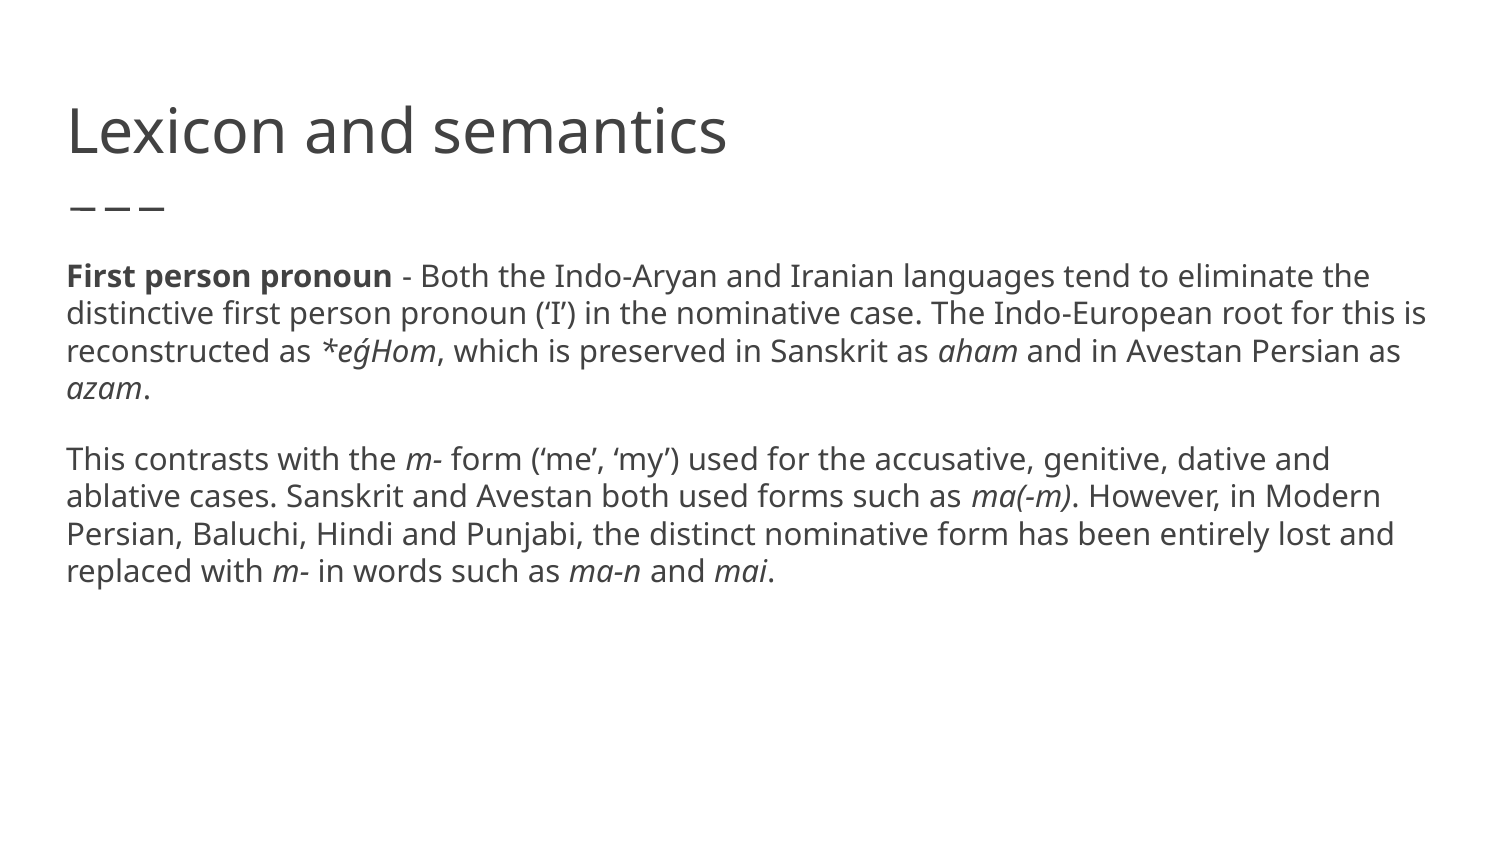

# Lexicon and semantics
First person pronoun - Both the Indo-Aryan and Iranian languages tend to eliminate the distinctive first person pronoun (‘I’) in the nominative case. The Indo-European root for this is reconstructed as *eǵHom, which is preserved in Sanskrit as aham and in Avestan Persian as azam.
This contrasts with the m- form (‘me’, ‘my’) used for the accusative, genitive, dative and ablative cases. Sanskrit and Avestan both used forms such as ma(-m). However, in Modern Persian, Baluchi, Hindi and Punjabi, the distinct nominative form has been entirely lost and replaced with m- in words such as ma-n and mai.